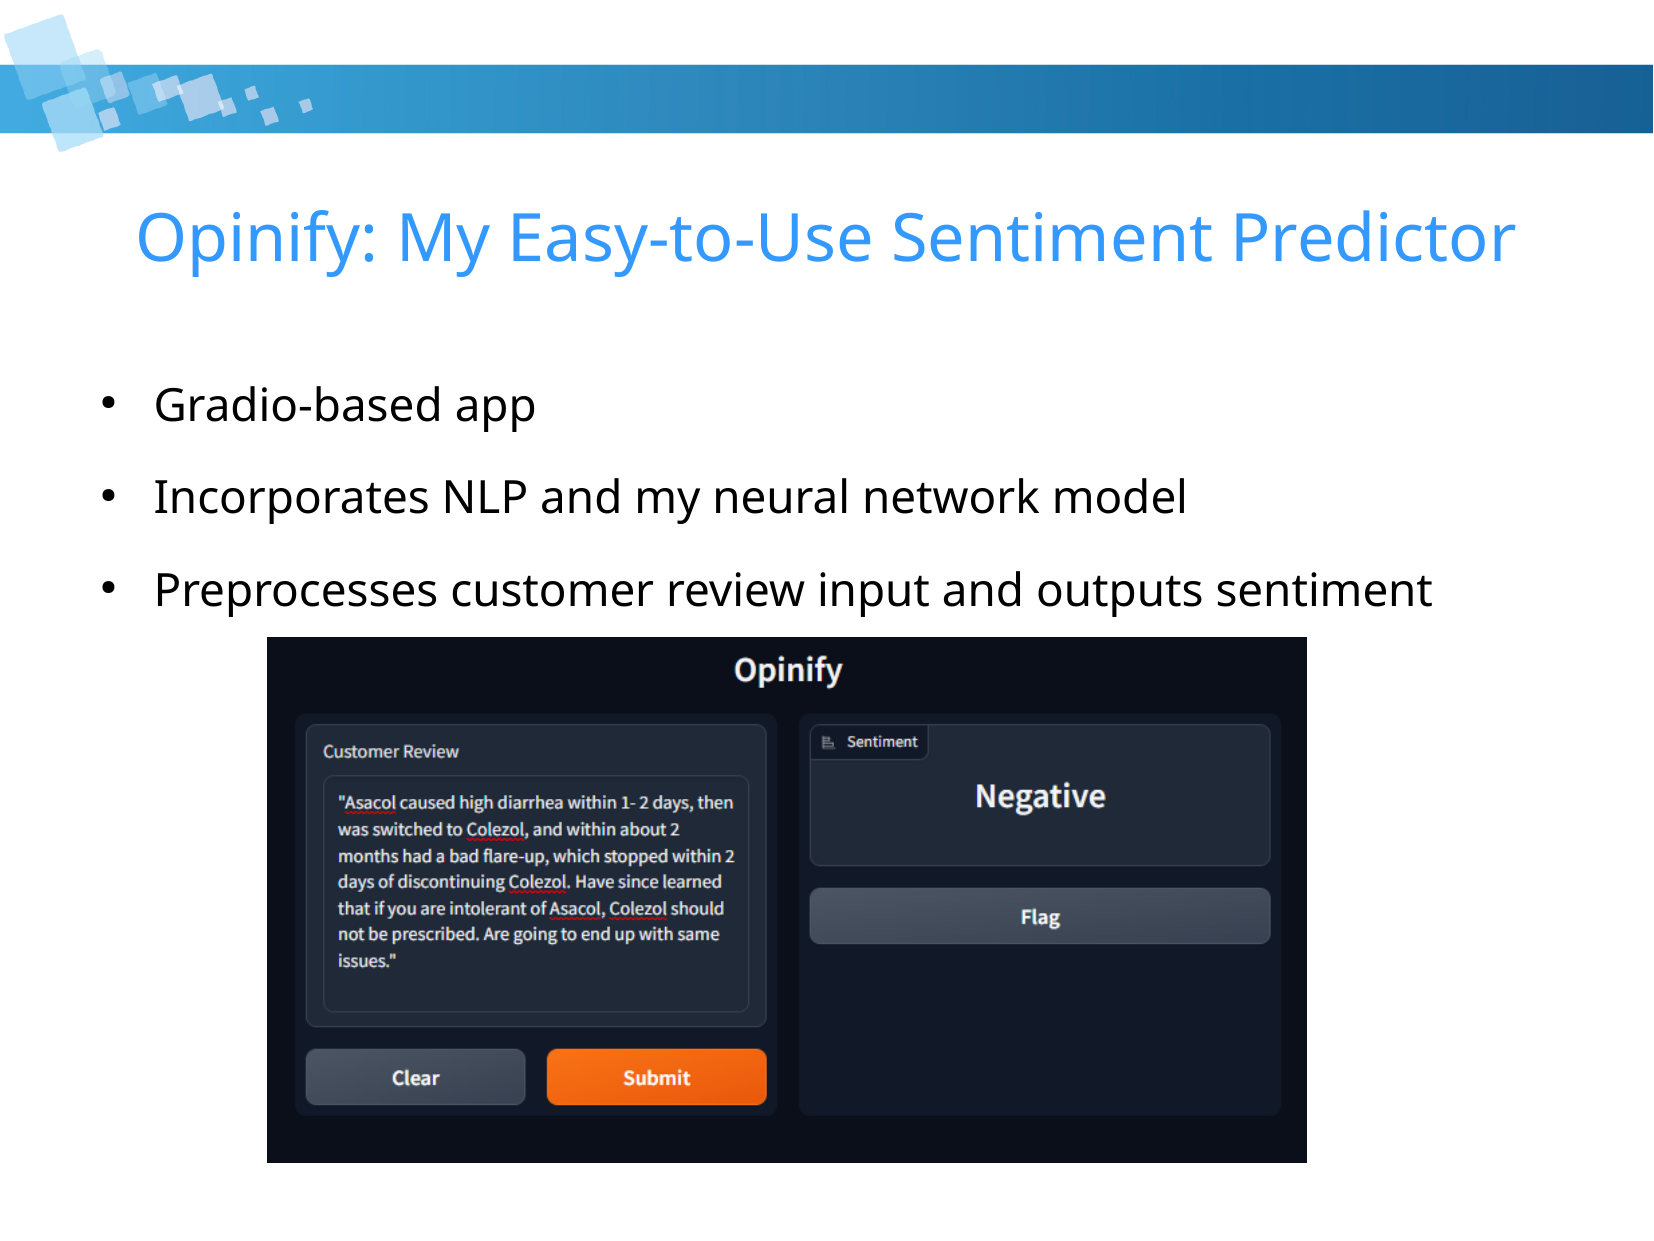

# Opinify: My Easy-to-Use Sentiment Predictor
Gradio-based app
Incorporates NLP and my neural network model
Preprocesses customer review input and outputs sentiment